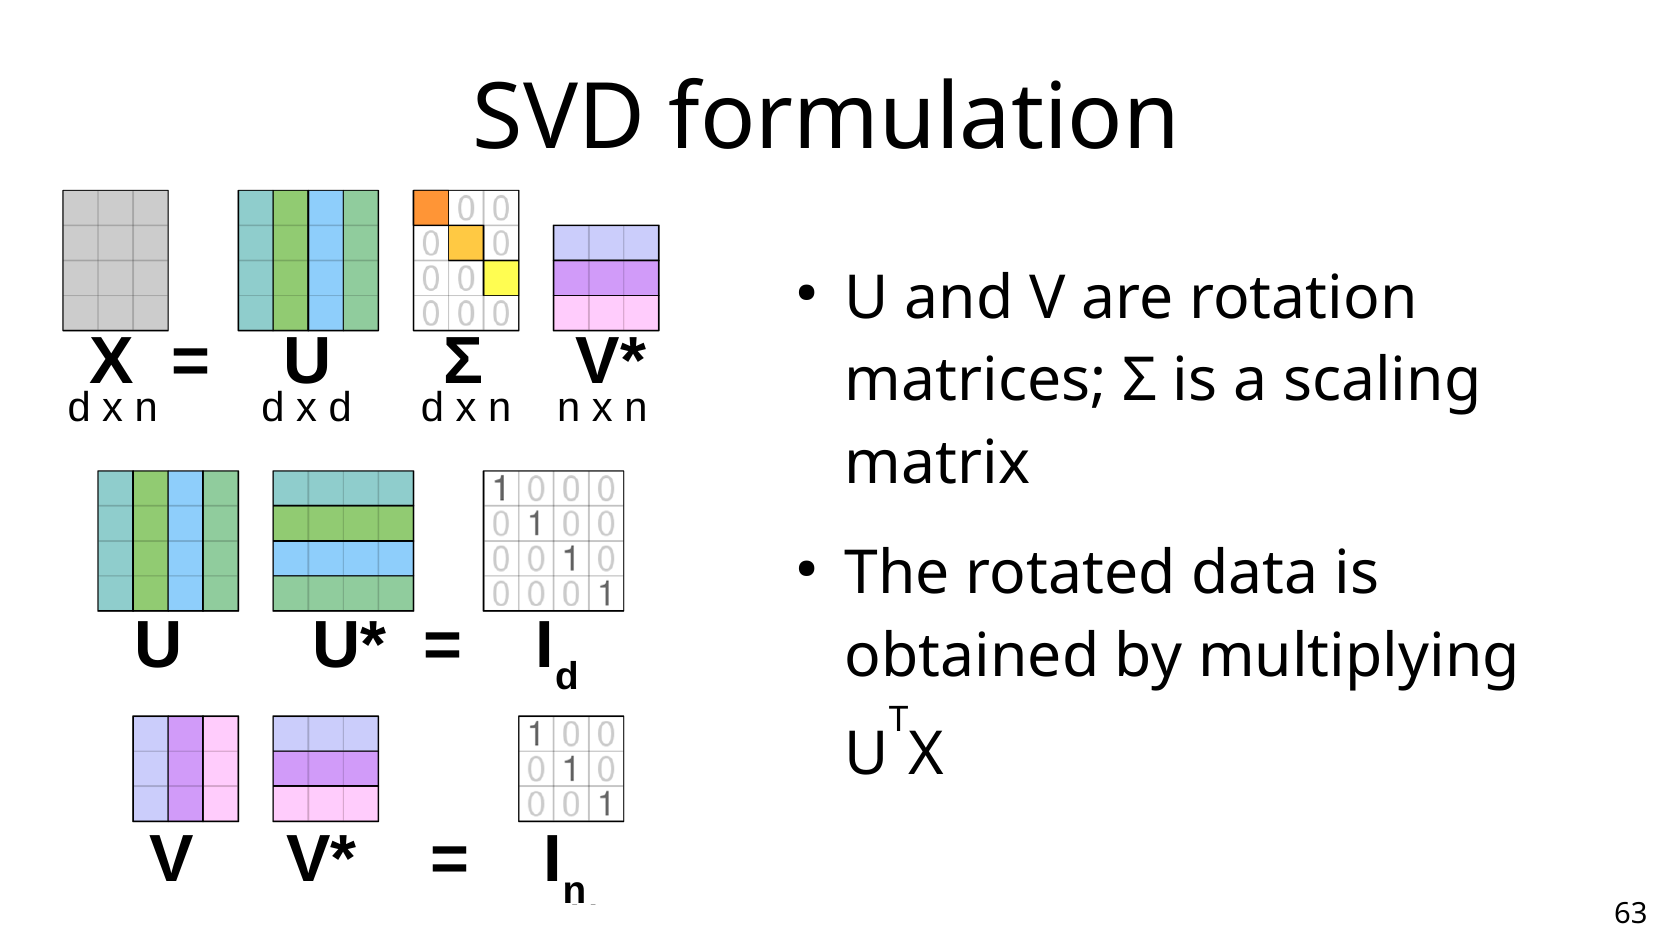

# SVD formulation
U and V are rotation matrices; Σ is a scaling matrix
The rotated data is obtained by multiplying UTX
X = U Σ V*
d x n d x d d x n n x n
U U* = Id
V V* = In
63